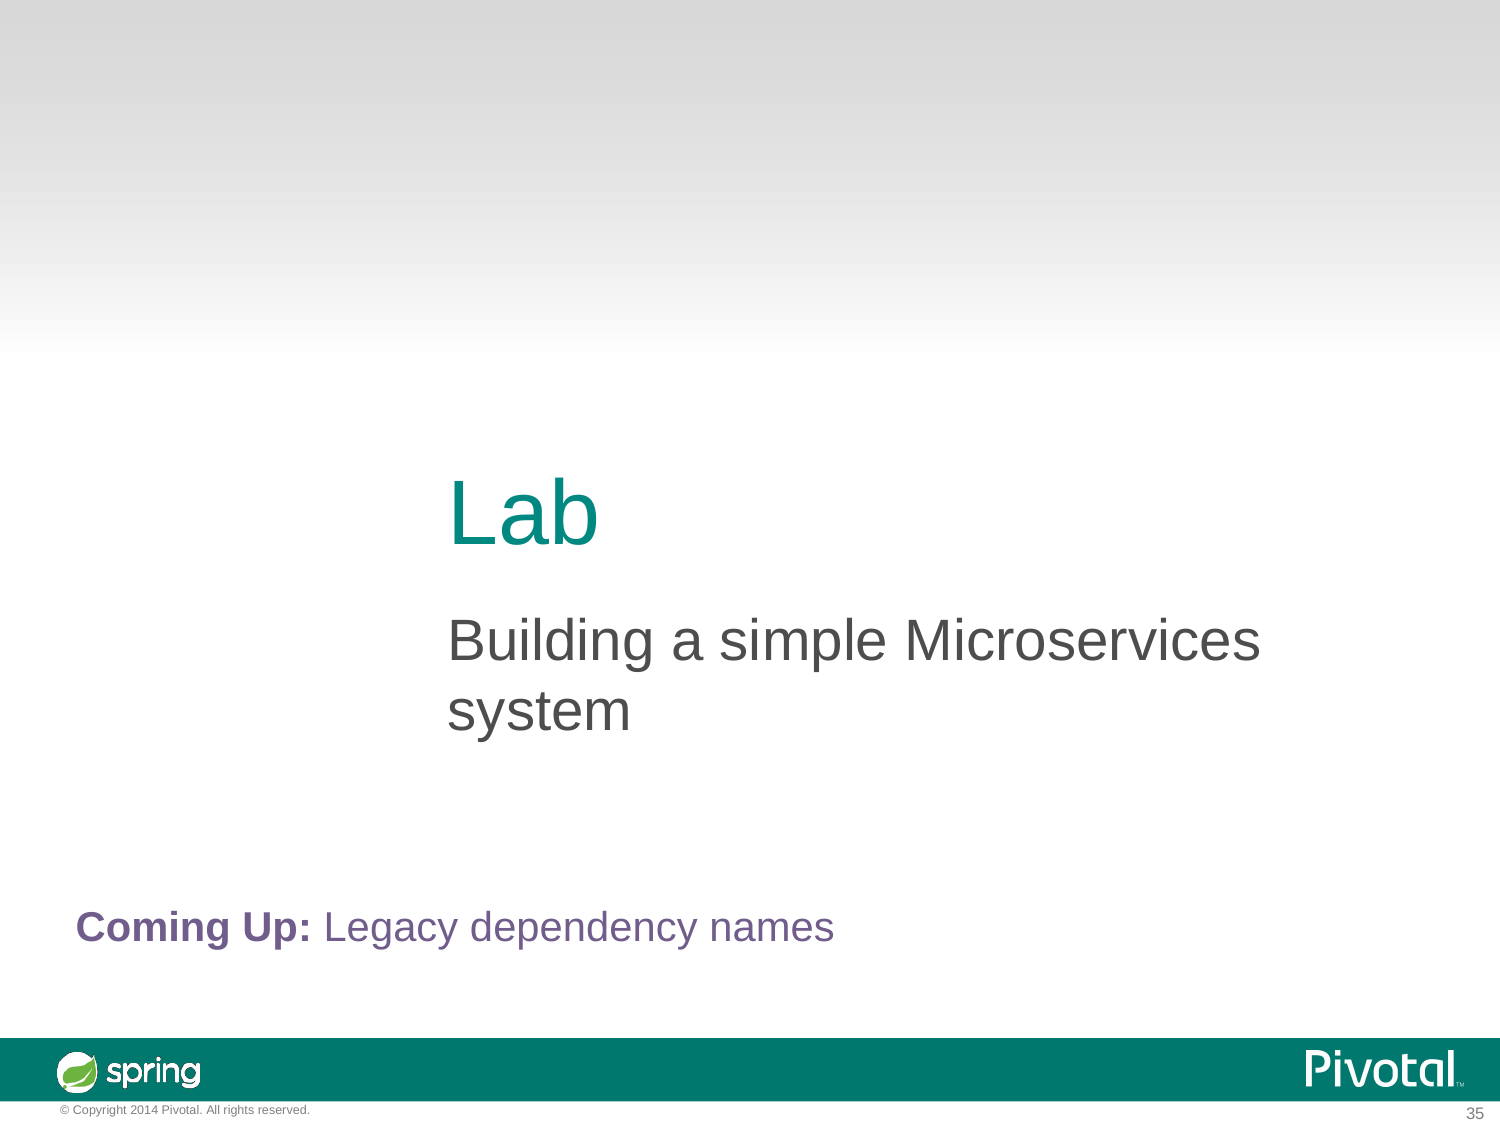

# Lab
Building a simple Microservices system
Coming Up: Legacy dependency names